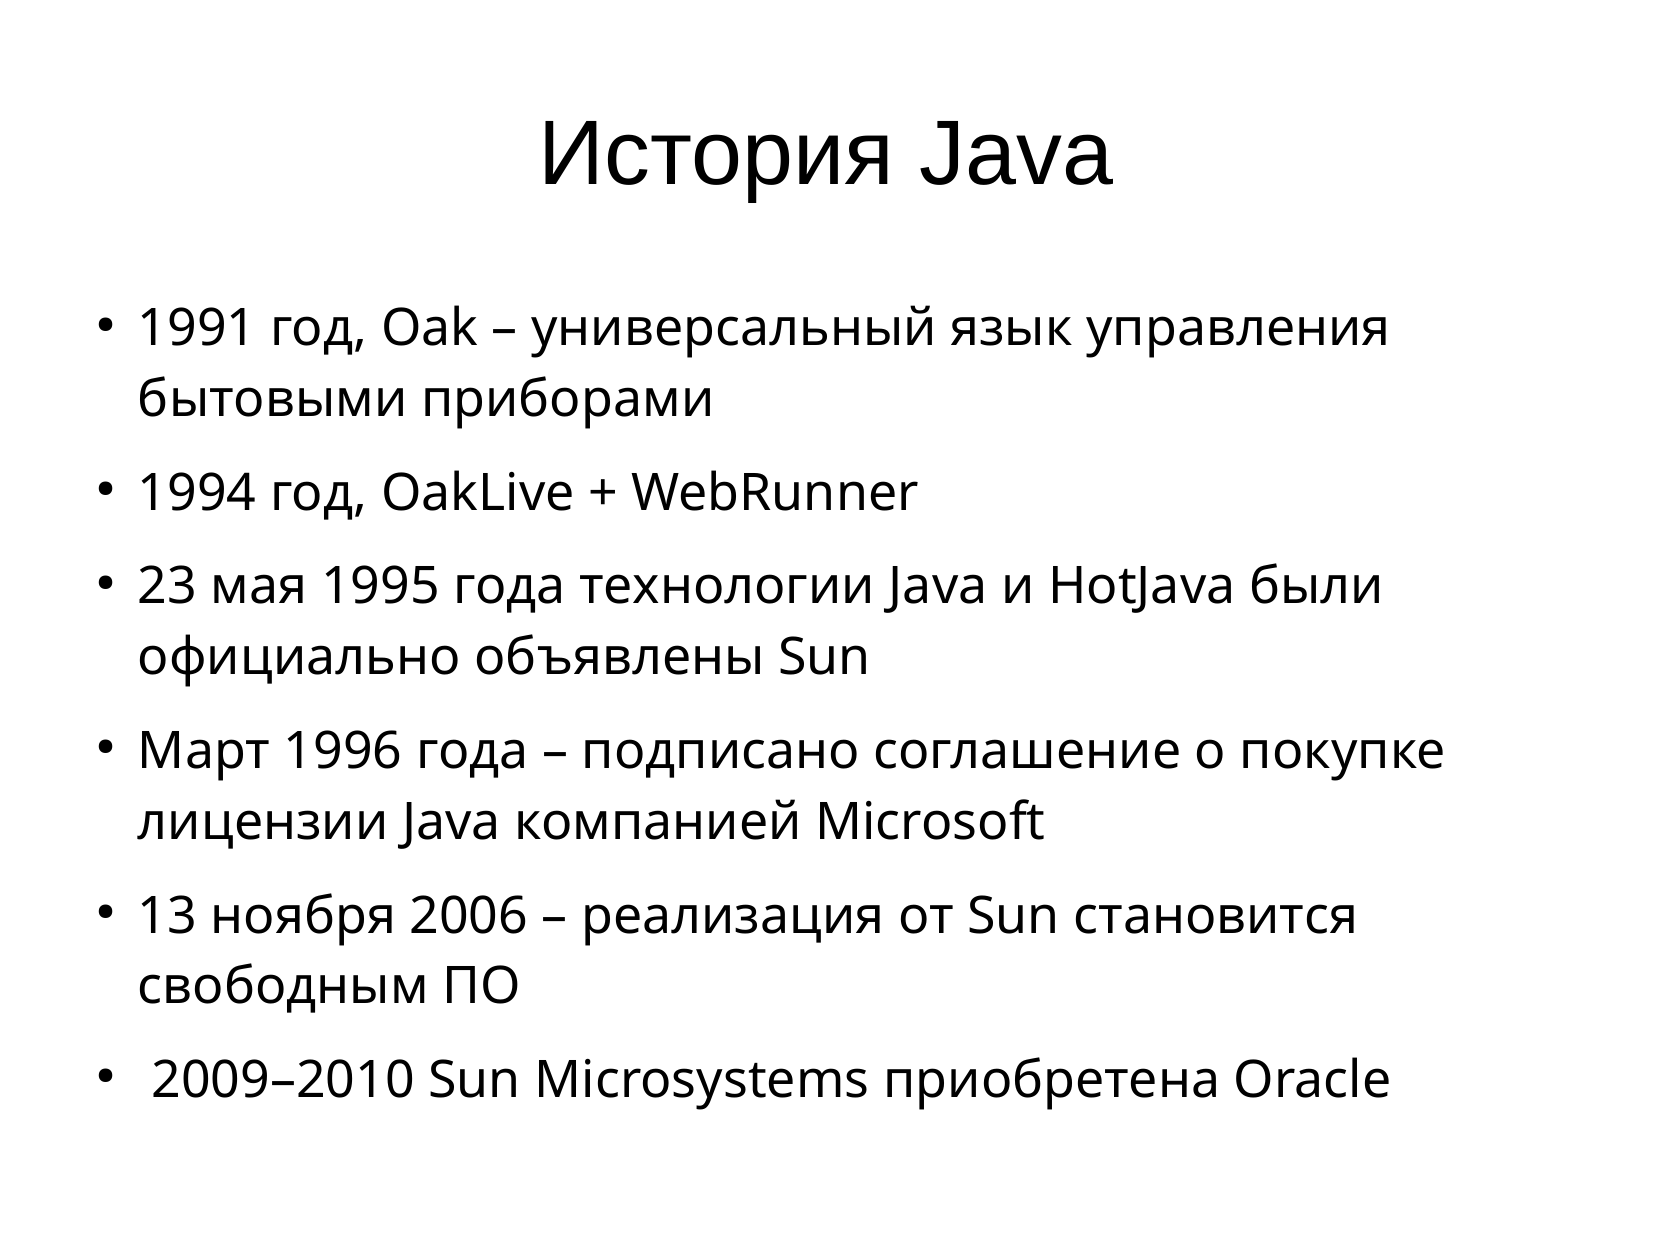

# История Java
1991 год, Oak – универсальный язык управления бытовыми приборами
1994 год, OakLive + WebRunner
23 мая 1995 года технологии Java и HotJava были официально объявлены Sun
Март 1996 года – подписано соглашение о покупке лицензии Java компанией Microsoft
13 ноября 2006 – реализация от Sun становится свободным ПО
 2009–2010 Sun Microsystems приобретена Oracle